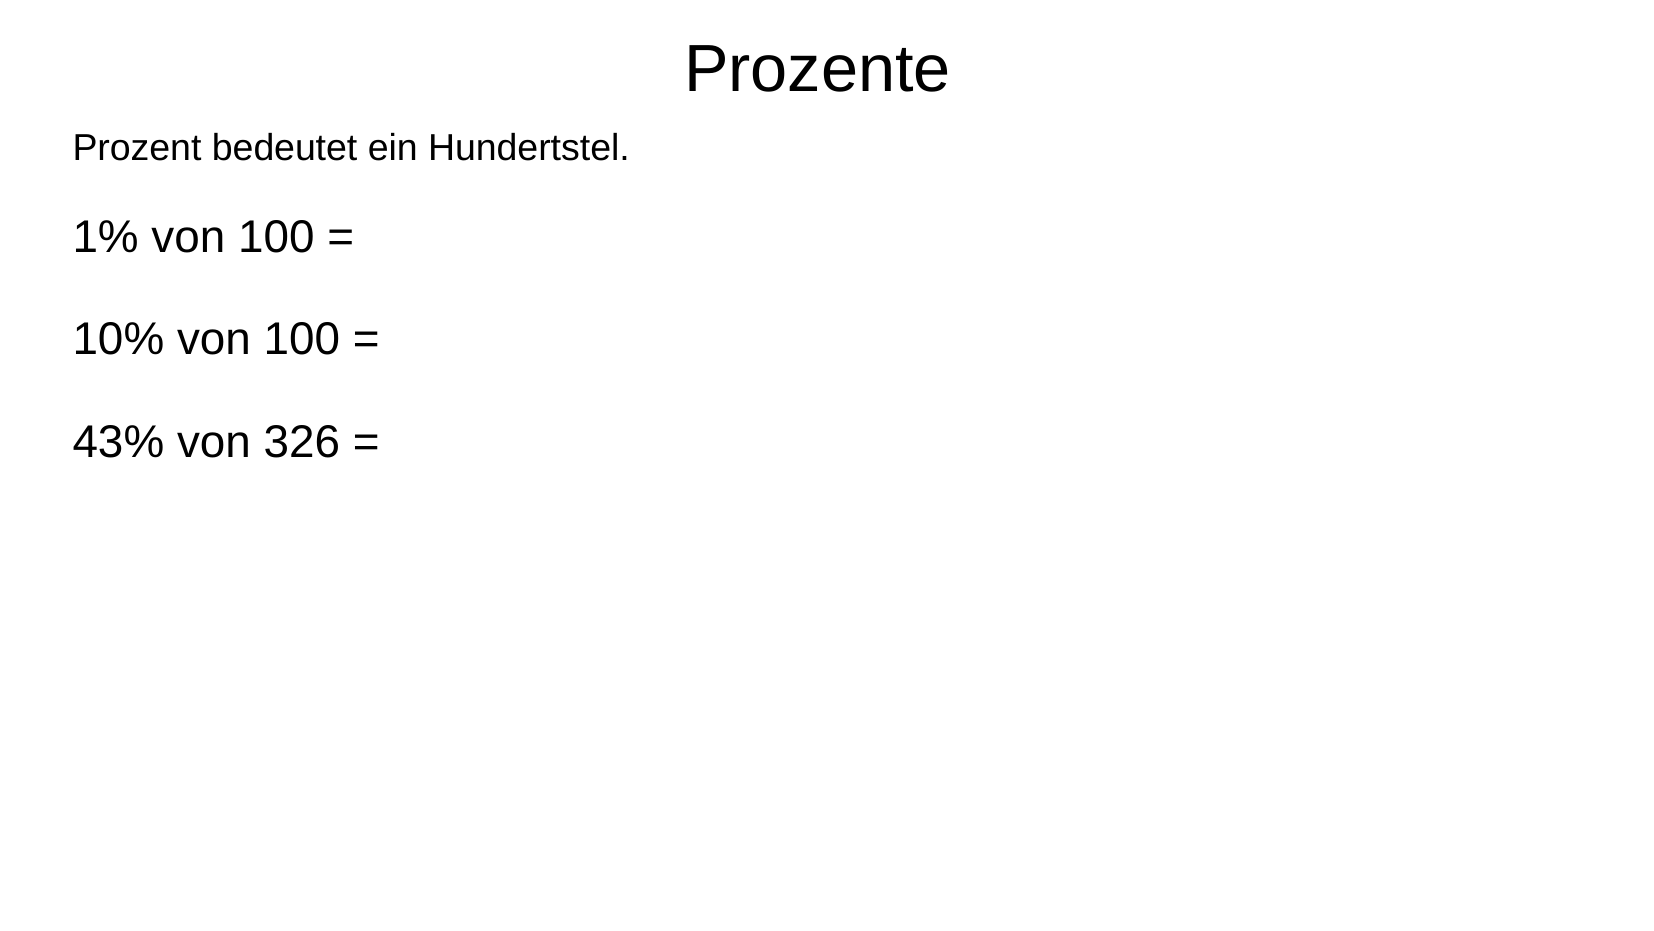

# Prozente
Prozent bedeutet ein Hundertstel.
1% von 100 =
10% von 100 =
43% von 326 =